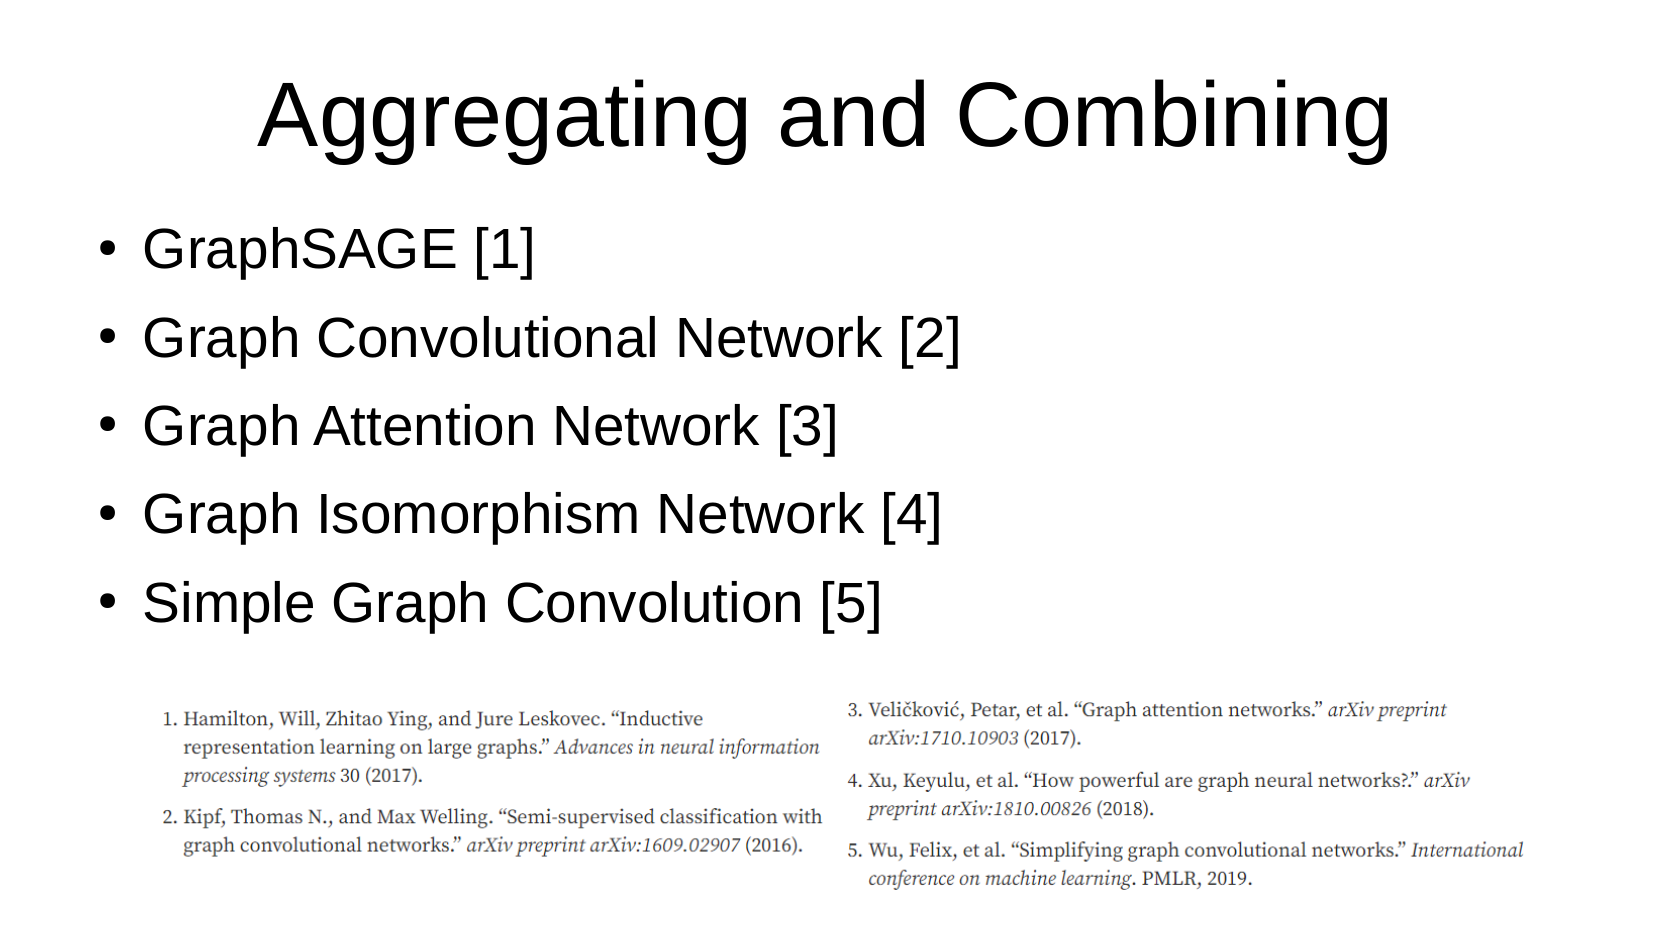

# Aggregating and Combining
GraphSAGE [1]
Graph Convolutional Network [2]
Graph Attention Network [3]
Graph Isomorphism Network [4]
Simple Graph Convolution [5]